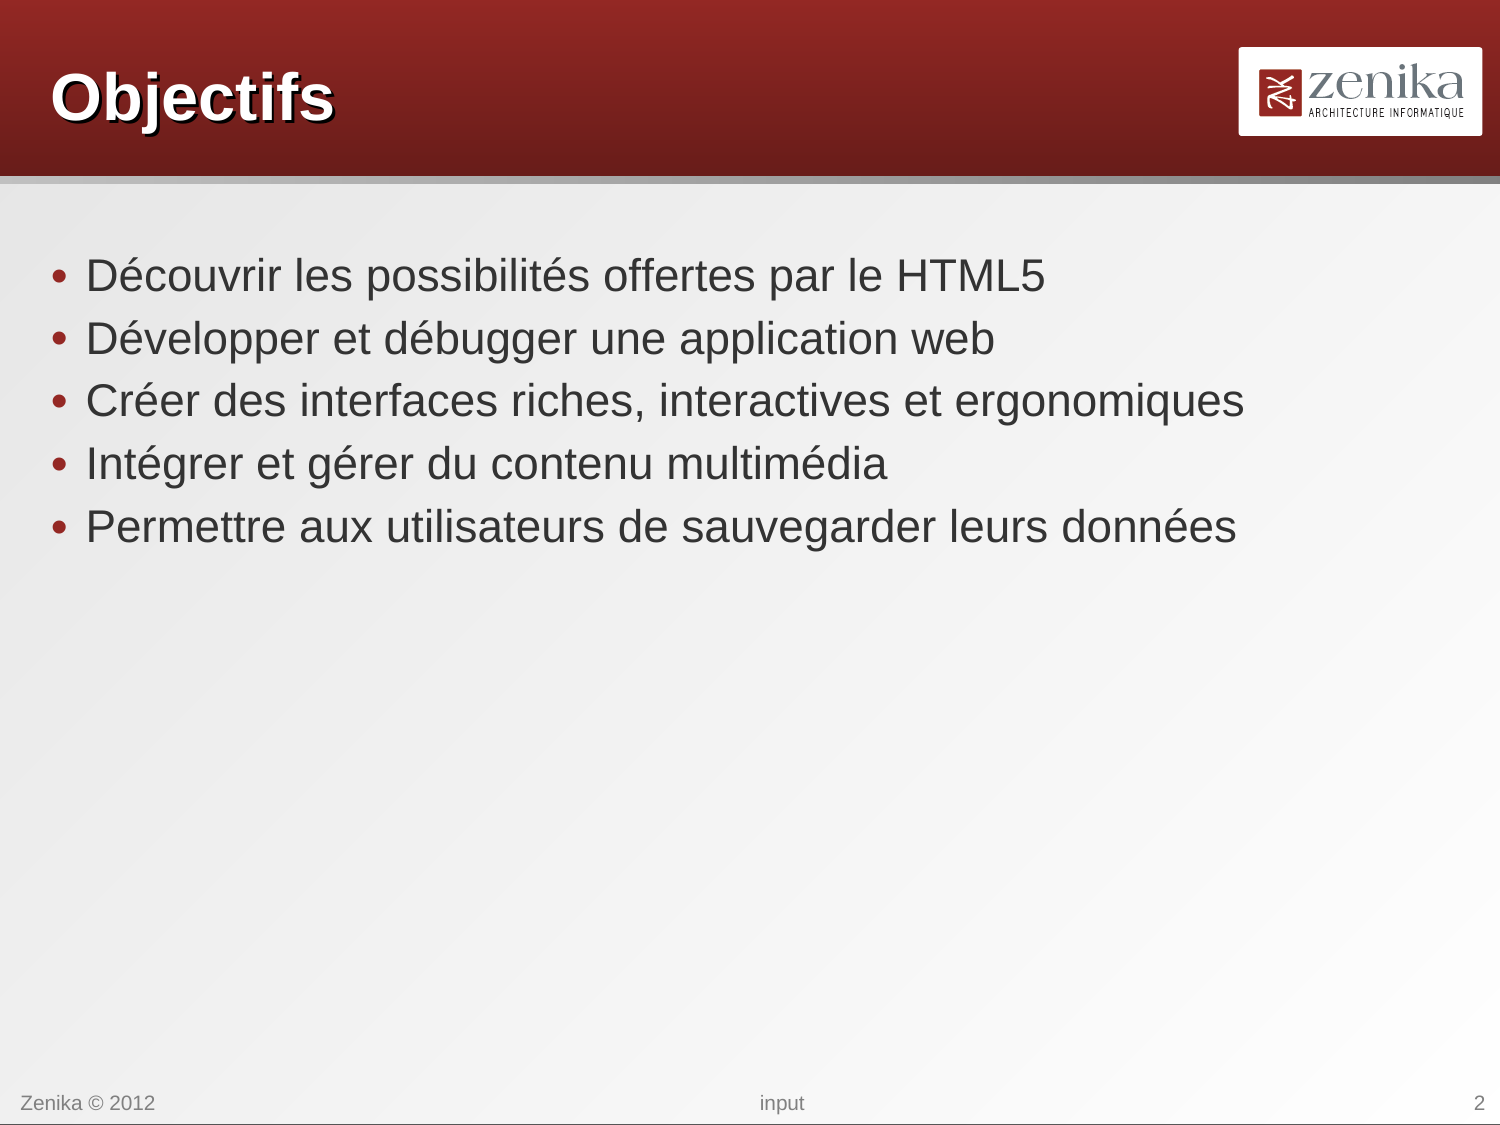

# Objectifs
Découvrir les possibilités offertes par le HTML5
Développer et débugger une application web
Créer des interfaces riches, interactives et ergonomiques
Intégrer et gérer du contenu multimédia
Permettre aux utilisateurs de sauvegarder leurs données